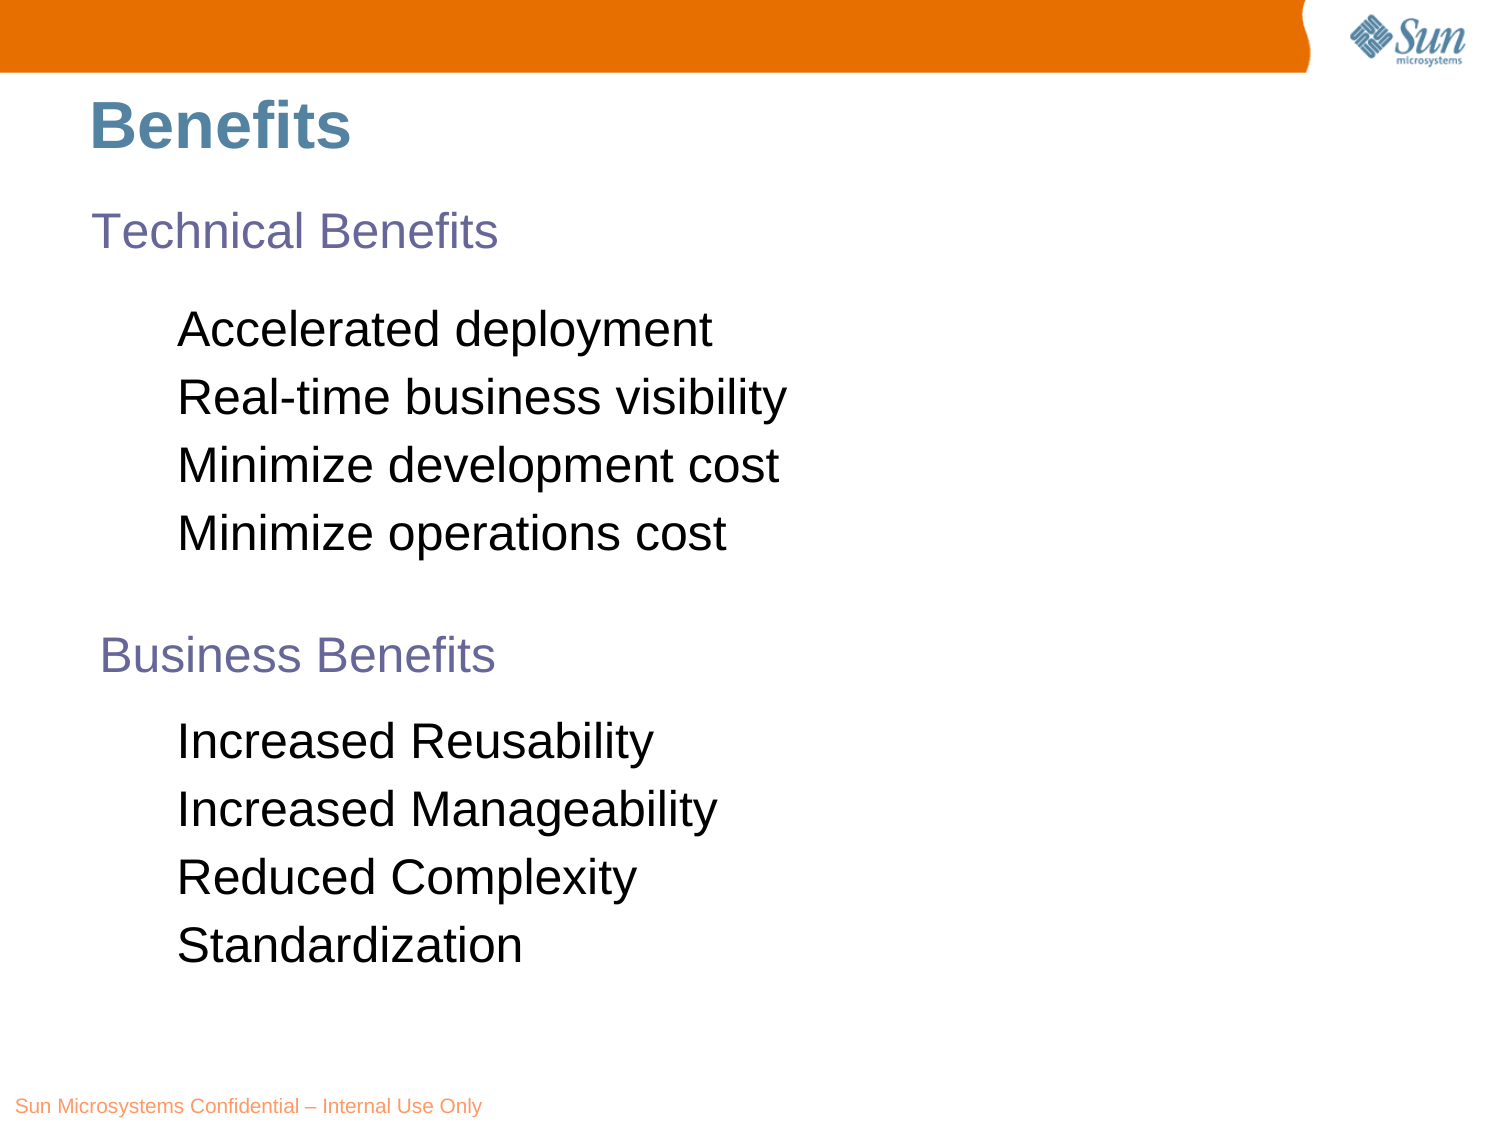

# Benefits
Technical Benefits
Accelerated deployment
Real-time business visibility
Minimize development cost
Minimize operations cost
Business Benefits
Increased Reusability
Increased Manageability
Reduced Complexity
Standardization